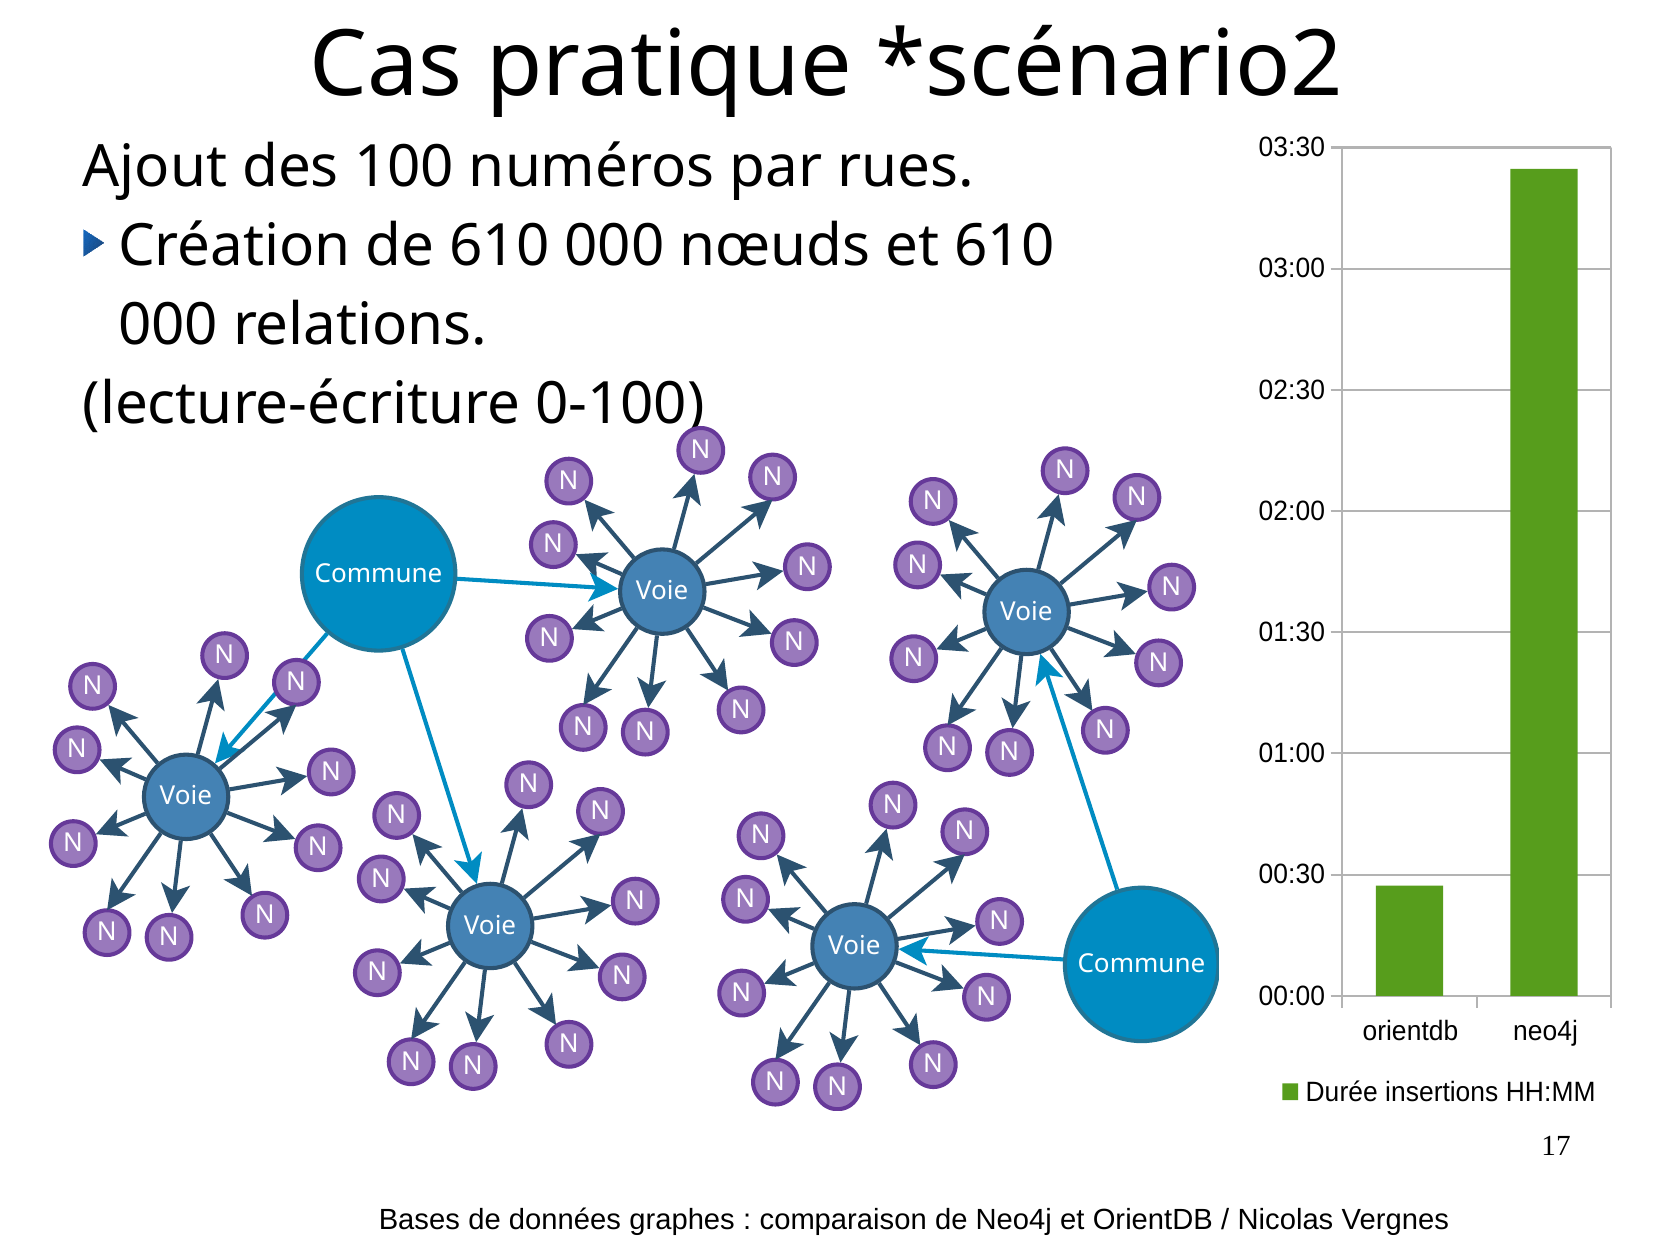

# Cas pratique *scénario2
Ajout des 100 numéros par rues.
Création de 610 000 nœuds et 610 000 relations.
(lecture-écriture 0-100)
17
Bases de données graphes : comparaison de Neo4j et OrientDB / Nicolas Vergnes